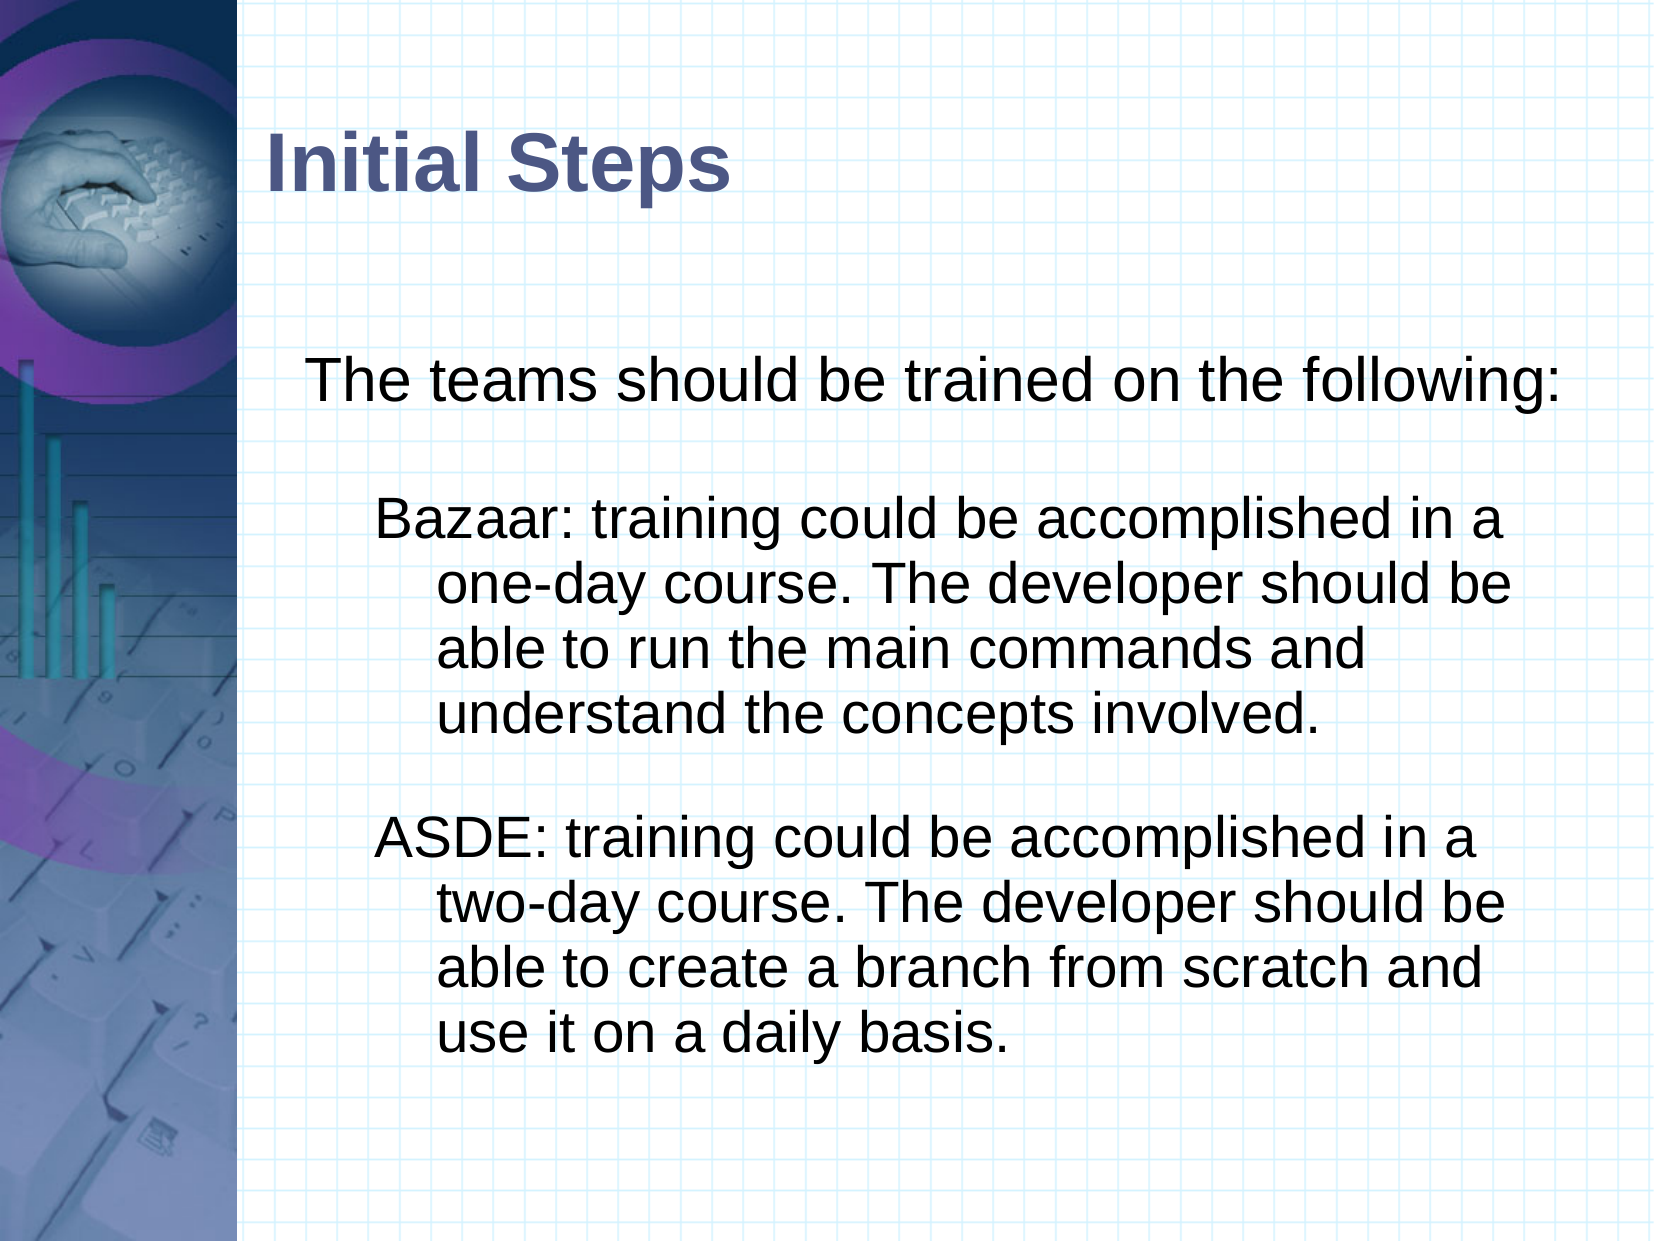

# Initial Steps
The teams should be trained on the following:
Bazaar: training could be accomplished in a one-day course. The developer should be able to run the main commands and understand the concepts involved.
ASDE: training could be accomplished in a two-day course. The developer should be able to create a branch from scratch and use it on a daily basis.